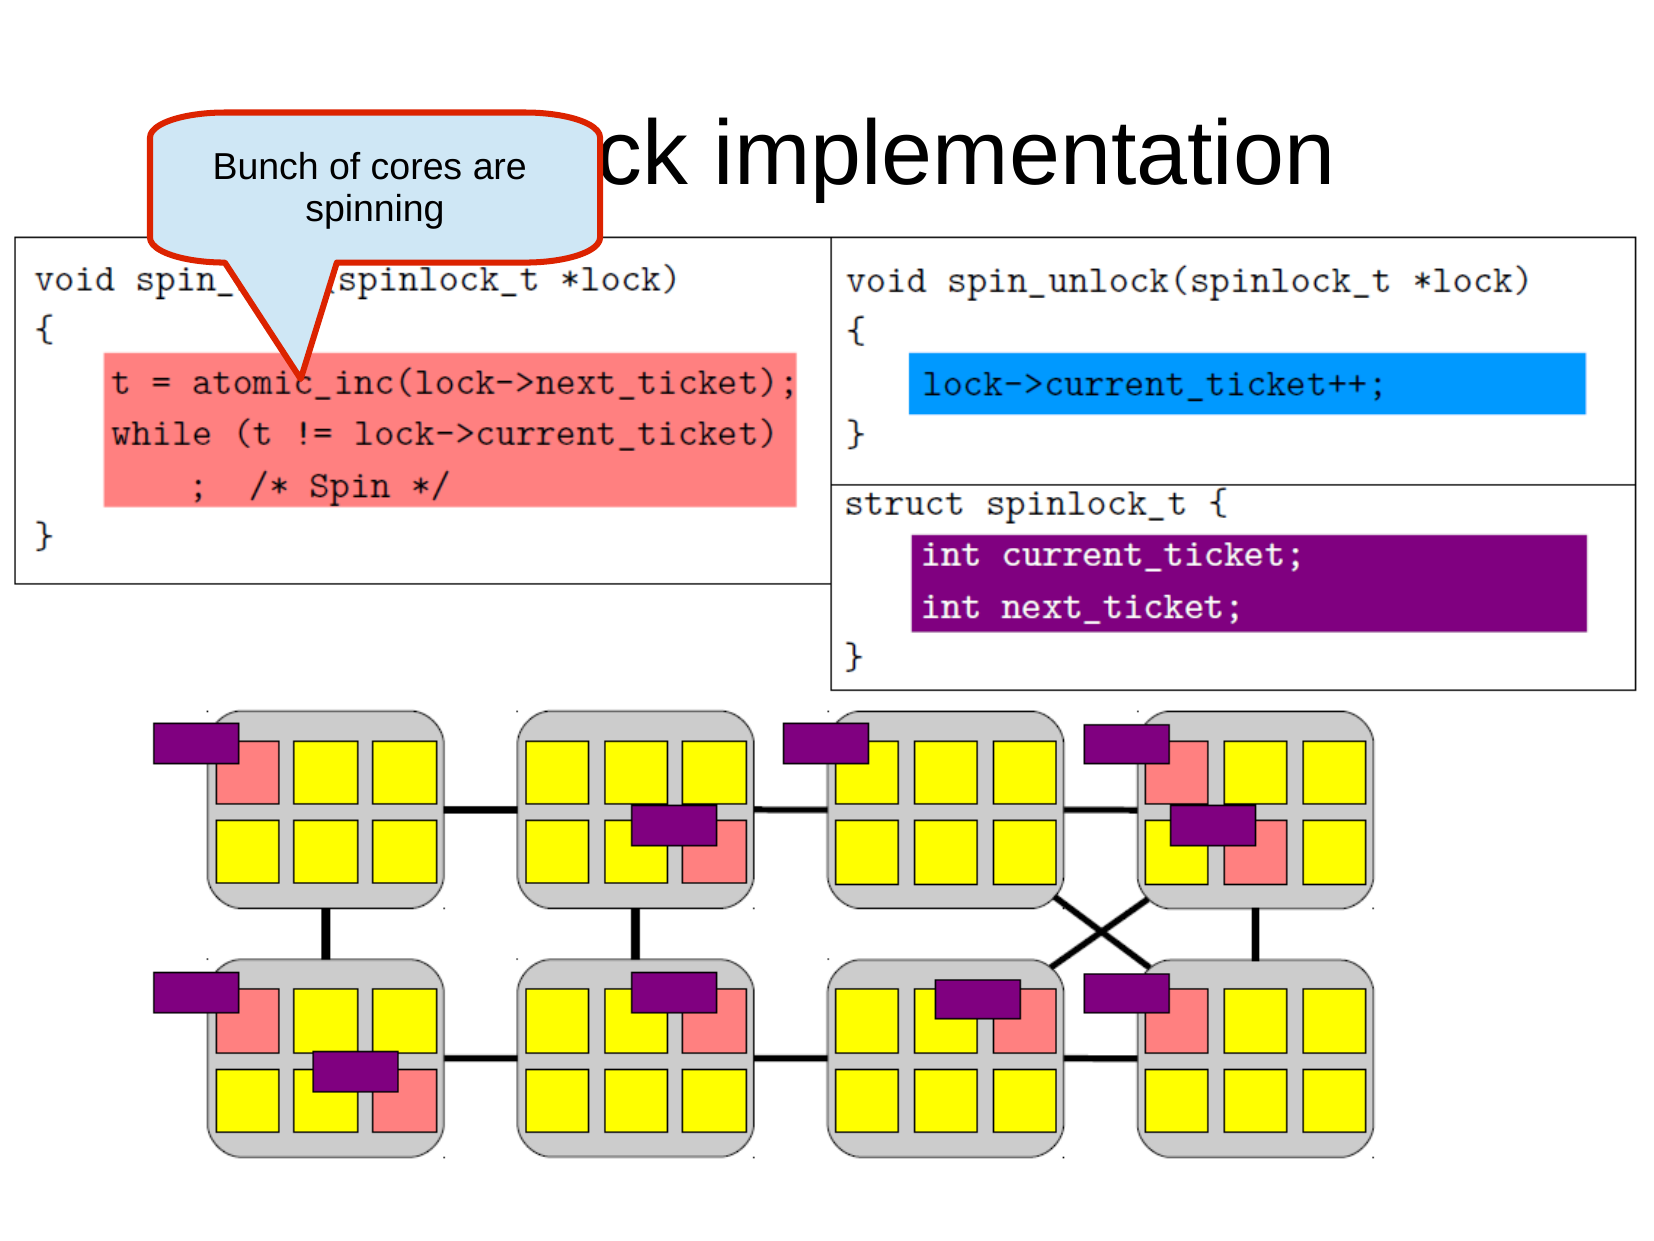

# Spin lock implementation
Bunch of cores are
spinning